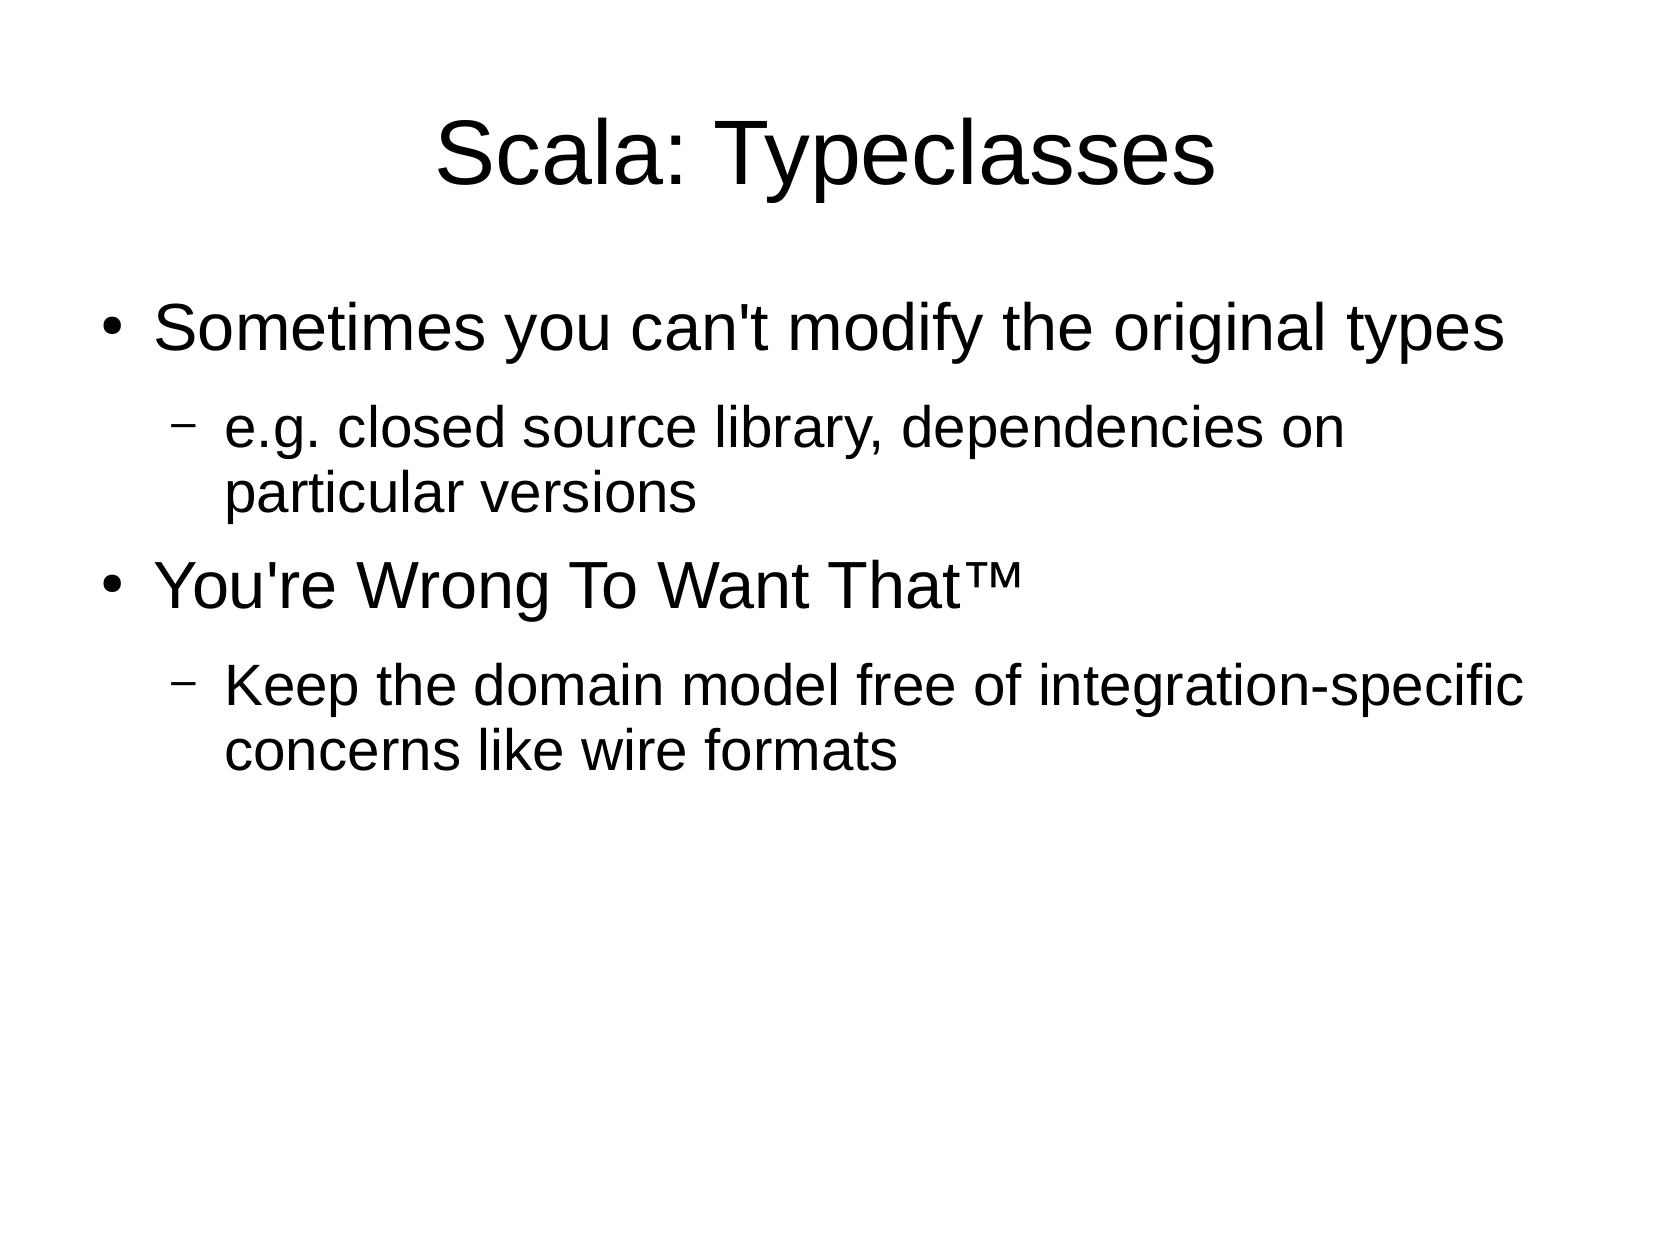

# Scala: Typeclasses
Sometimes you can't modify the original types
e.g. closed source library, dependencies on particular versions
You're Wrong To Want That™
Keep the domain model free of integration-specific concerns like wire formats